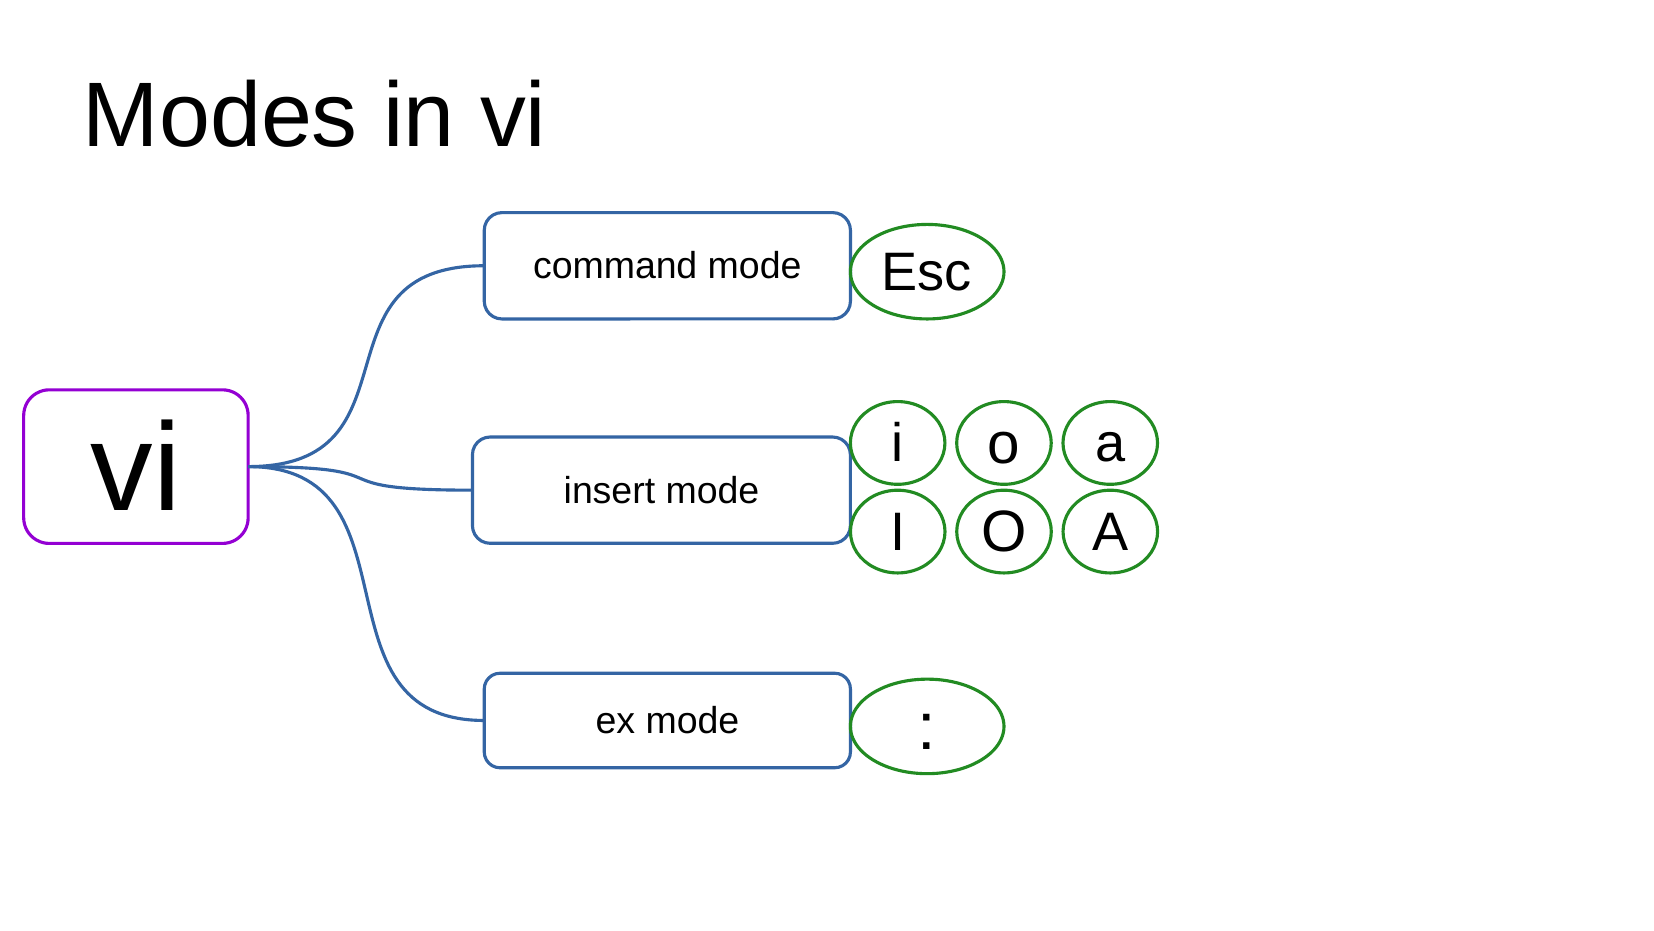

# Modes in vi
command mode
Esc
vi
i
o
a
insert mode
I
O
A
ex mode
: